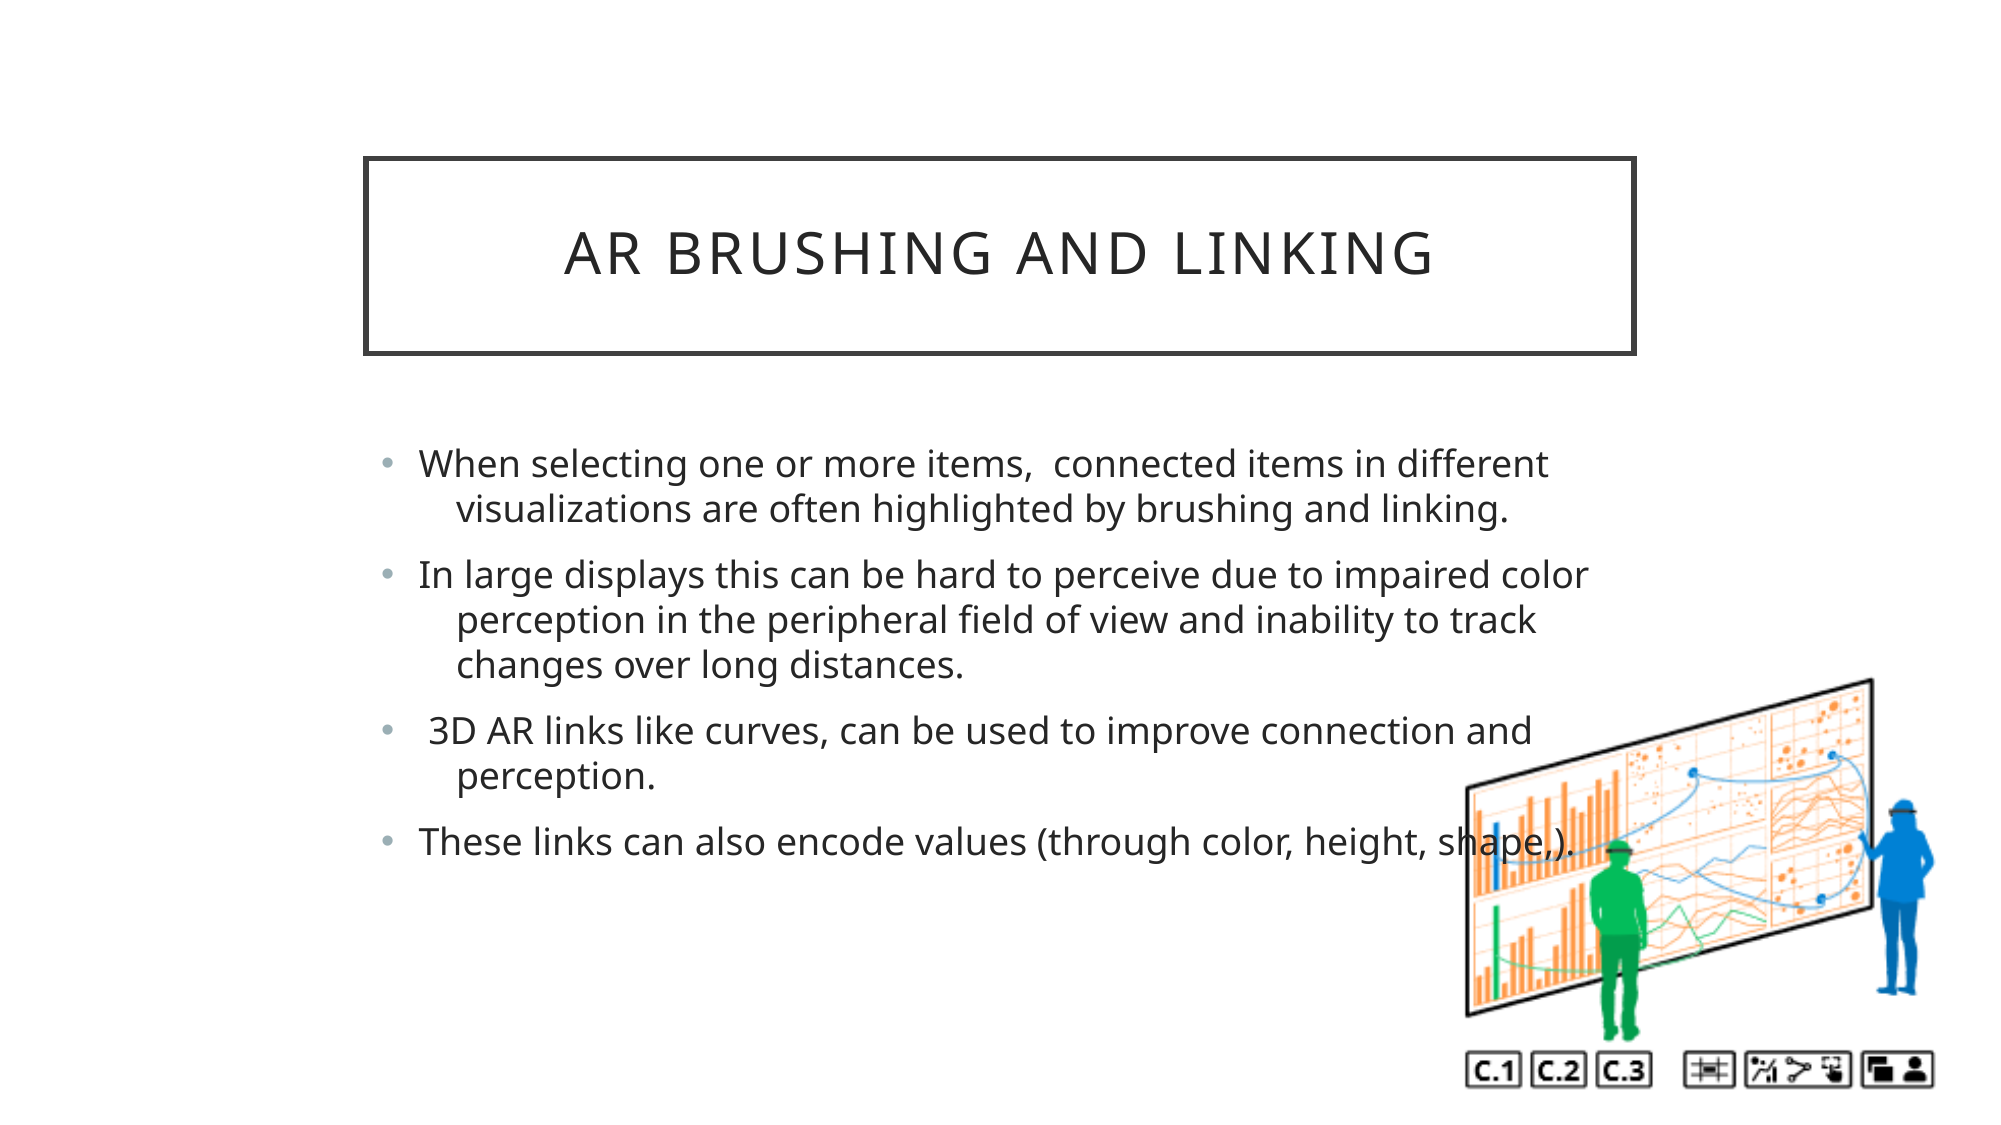

# Ar brushing and linking
When selecting one or more items, connected items in different visualizations are often highlighted by brushing and linking.
In large displays this can be hard to perceive due to impaired color perception in the peripheral field of view and inability to track changes over long distances.
 3D AR links like curves, can be used to improve connection and perception.
These links can also encode values (through color, height, shape,).